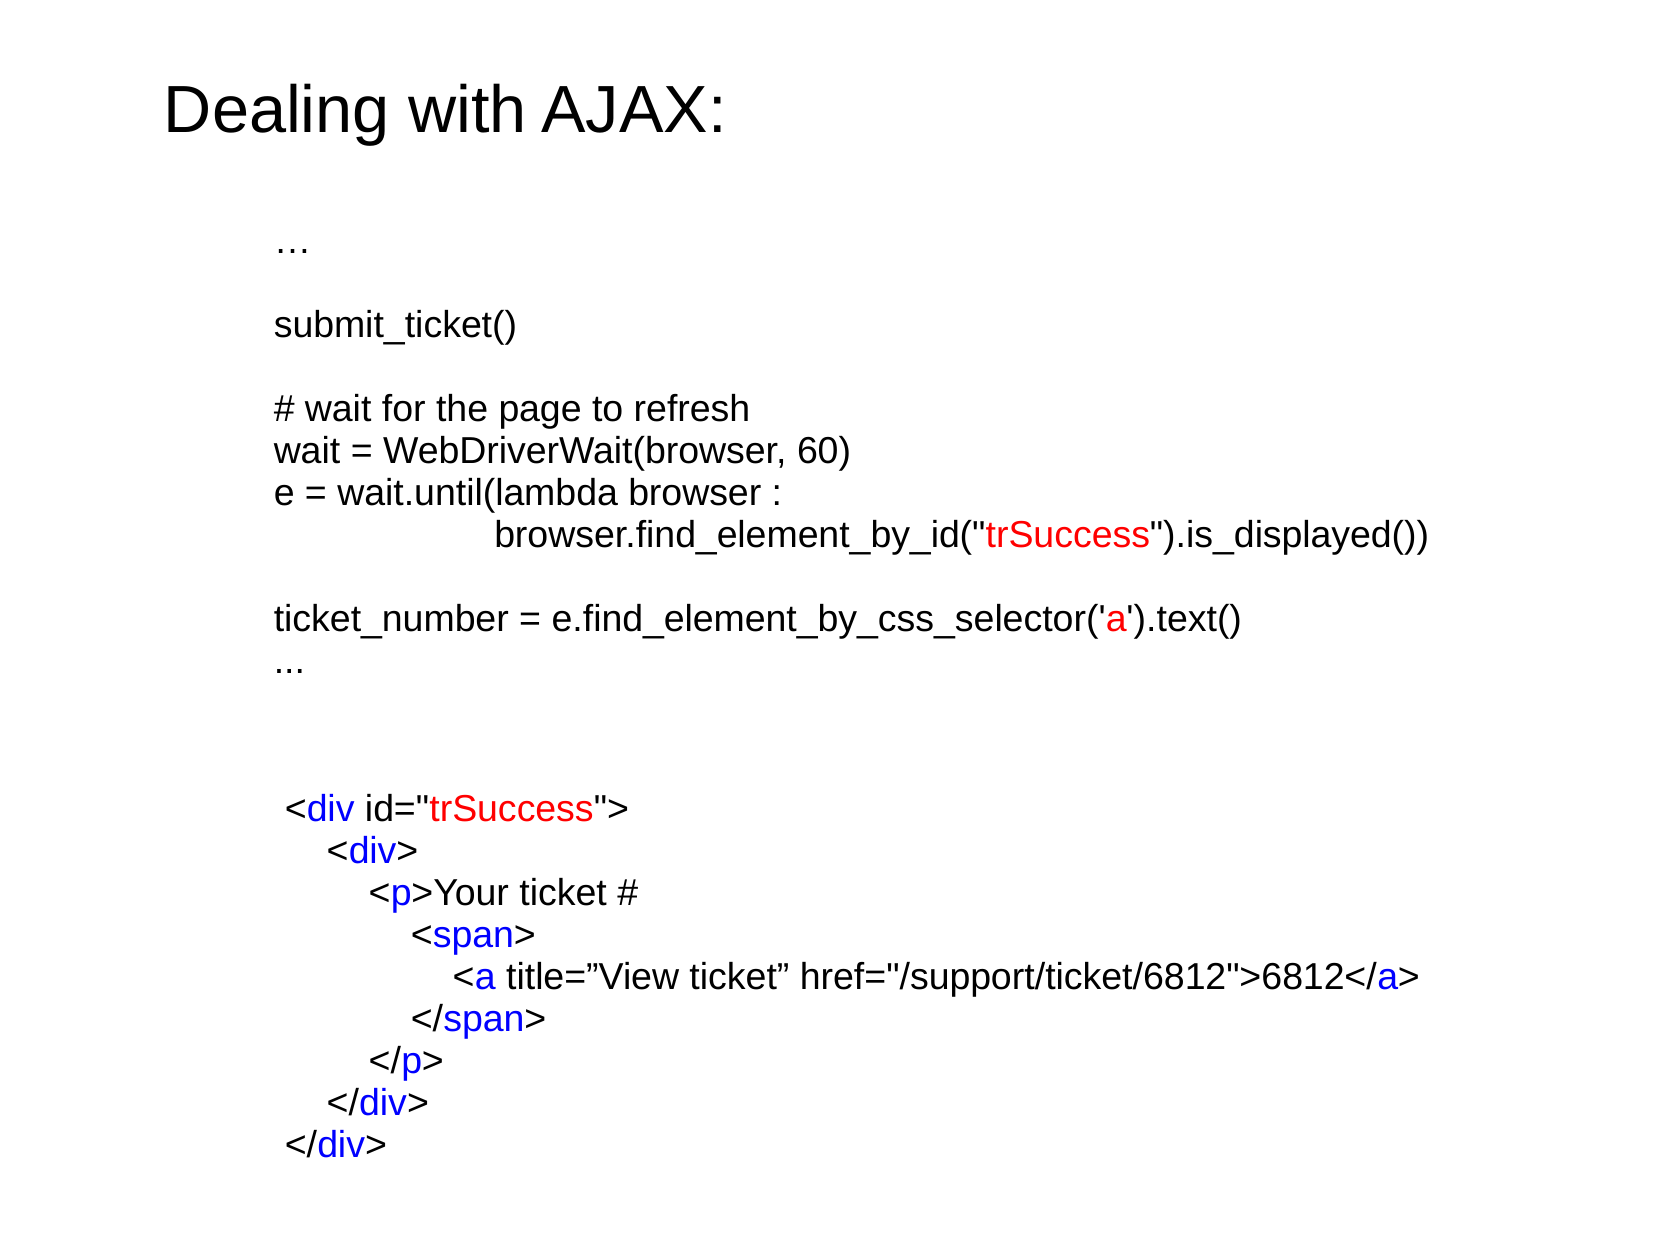

Dealing with AJAX:
…
submit_ticket()
# wait for the page to refresh
wait = WebDriverWait(browser, 60)
e = wait.until(lambda browser :
 browser.find_element_by_id("trSuccess").is_displayed())
ticket_number = e.find_element_by_css_selector('a').text()
...
<div id="trSuccess">
 <div>
 <p>Your ticket #
 <span>
 <a title=”View ticket” href="/support/ticket/6812">6812</a>
 </span>
 </p>
 </div>
</div>